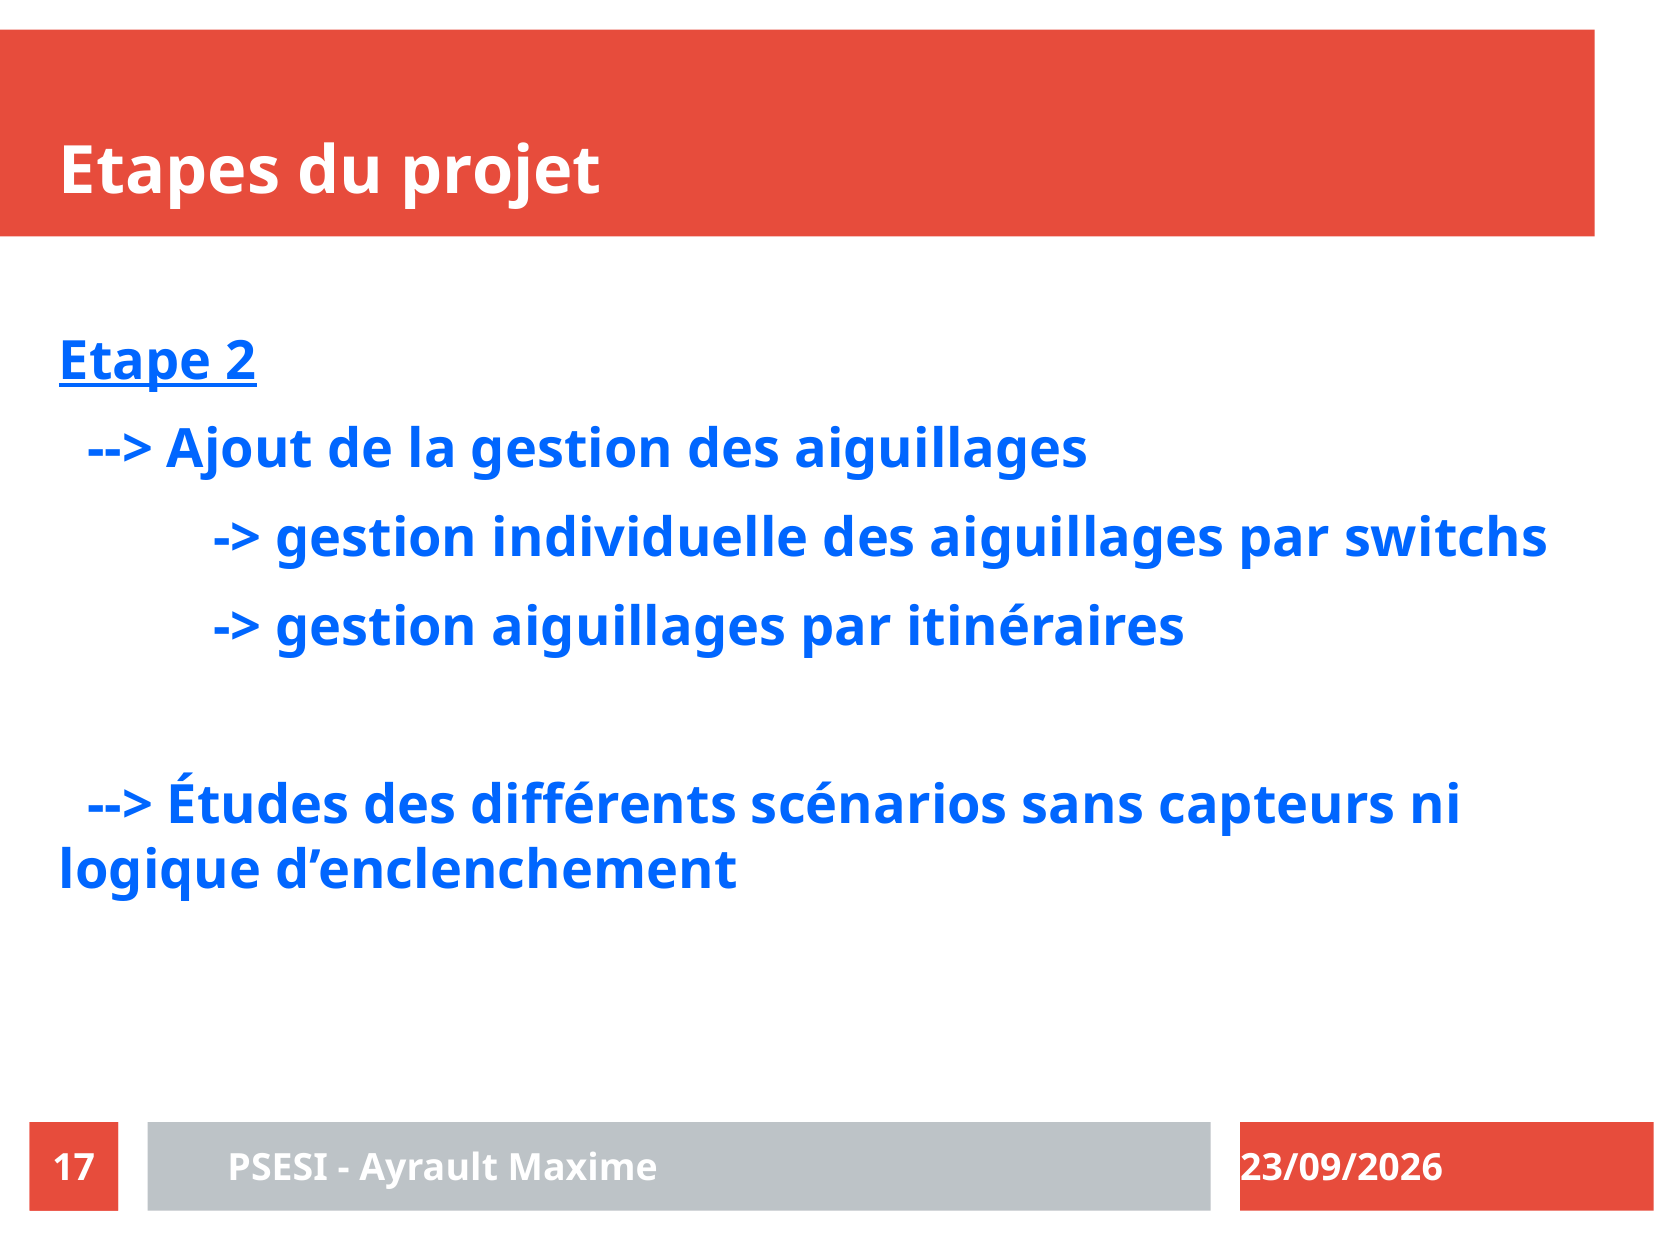

# Etapes du projet
Etape 2
 --> Ajout de la gestion des aiguillages
 -> gestion individuelle des aiguillages par switchs
 -> gestion aiguillages par itinéraires
 --> Études des différents scénarios sans capteurs ni logique d’enclenchement
PSESI - Ayrault Maxime